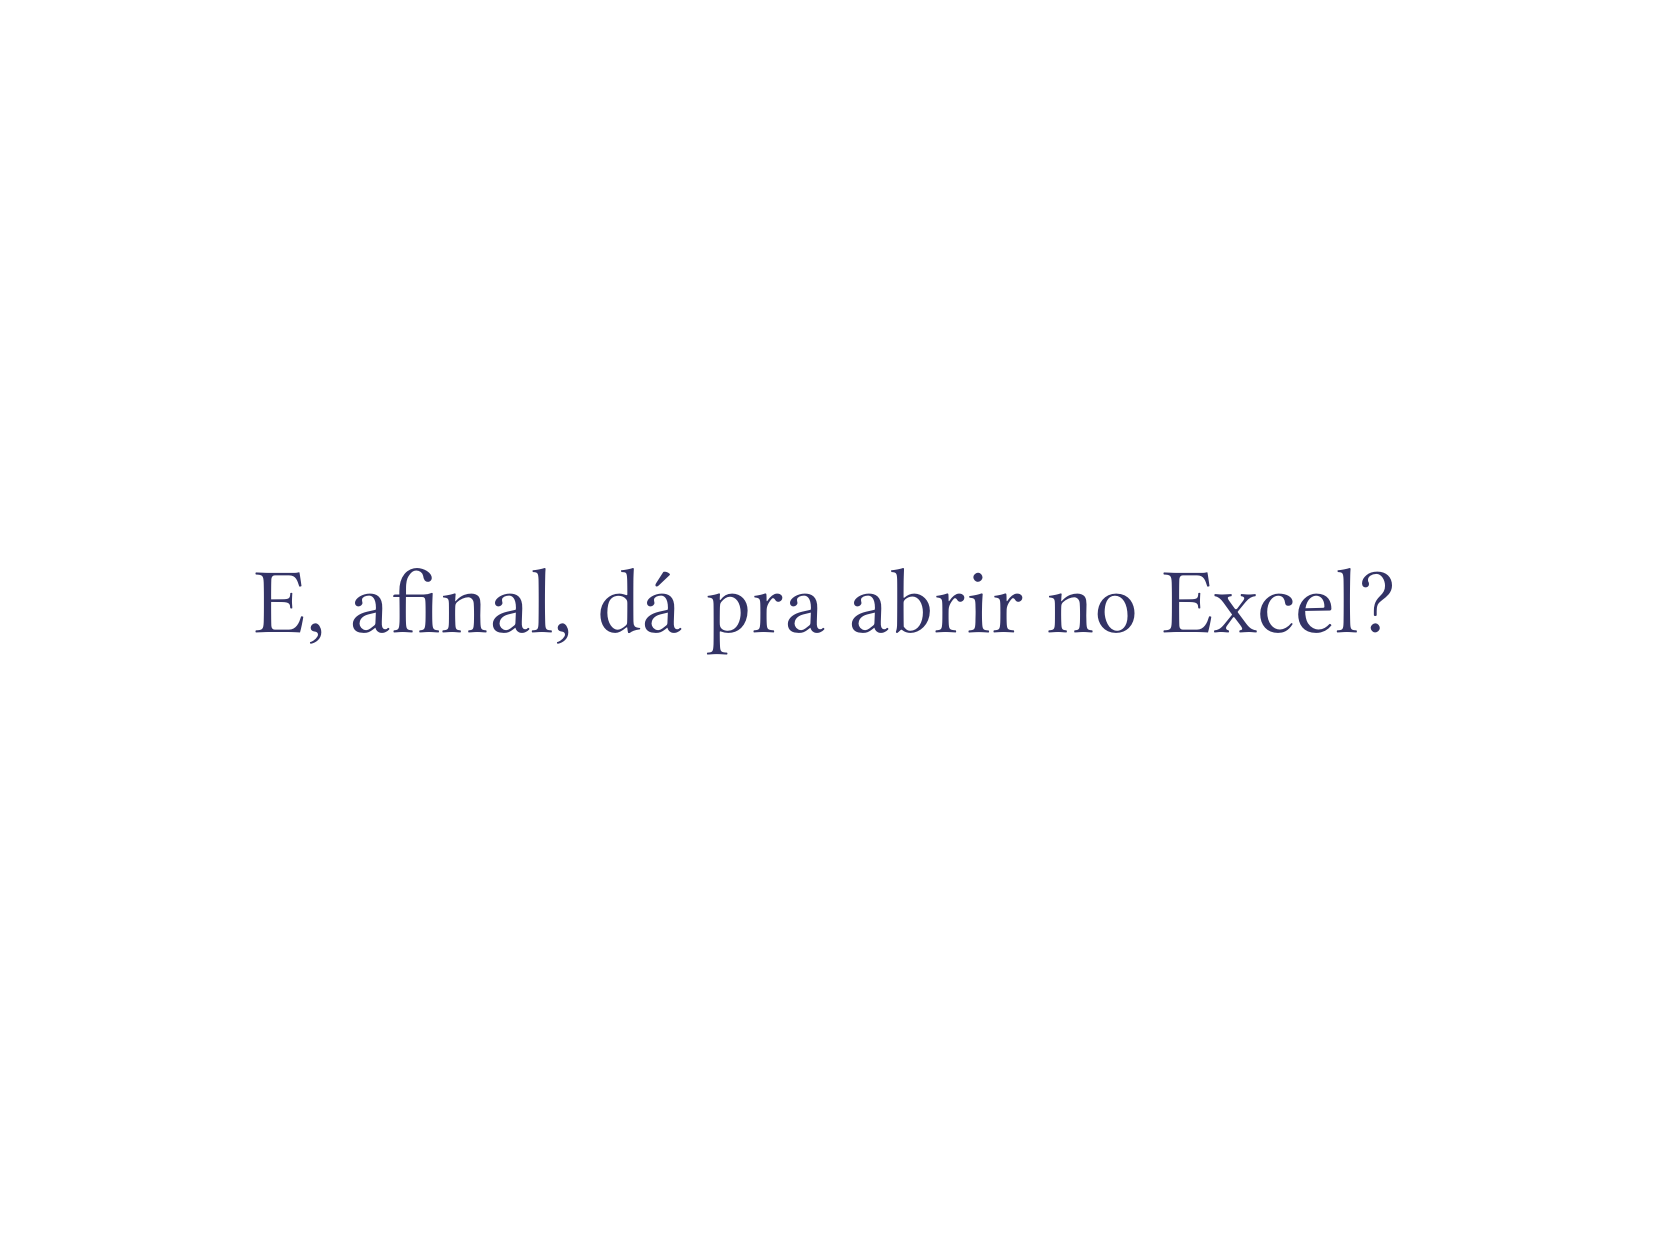

# E, afinal, dá pra abrir no Excel?